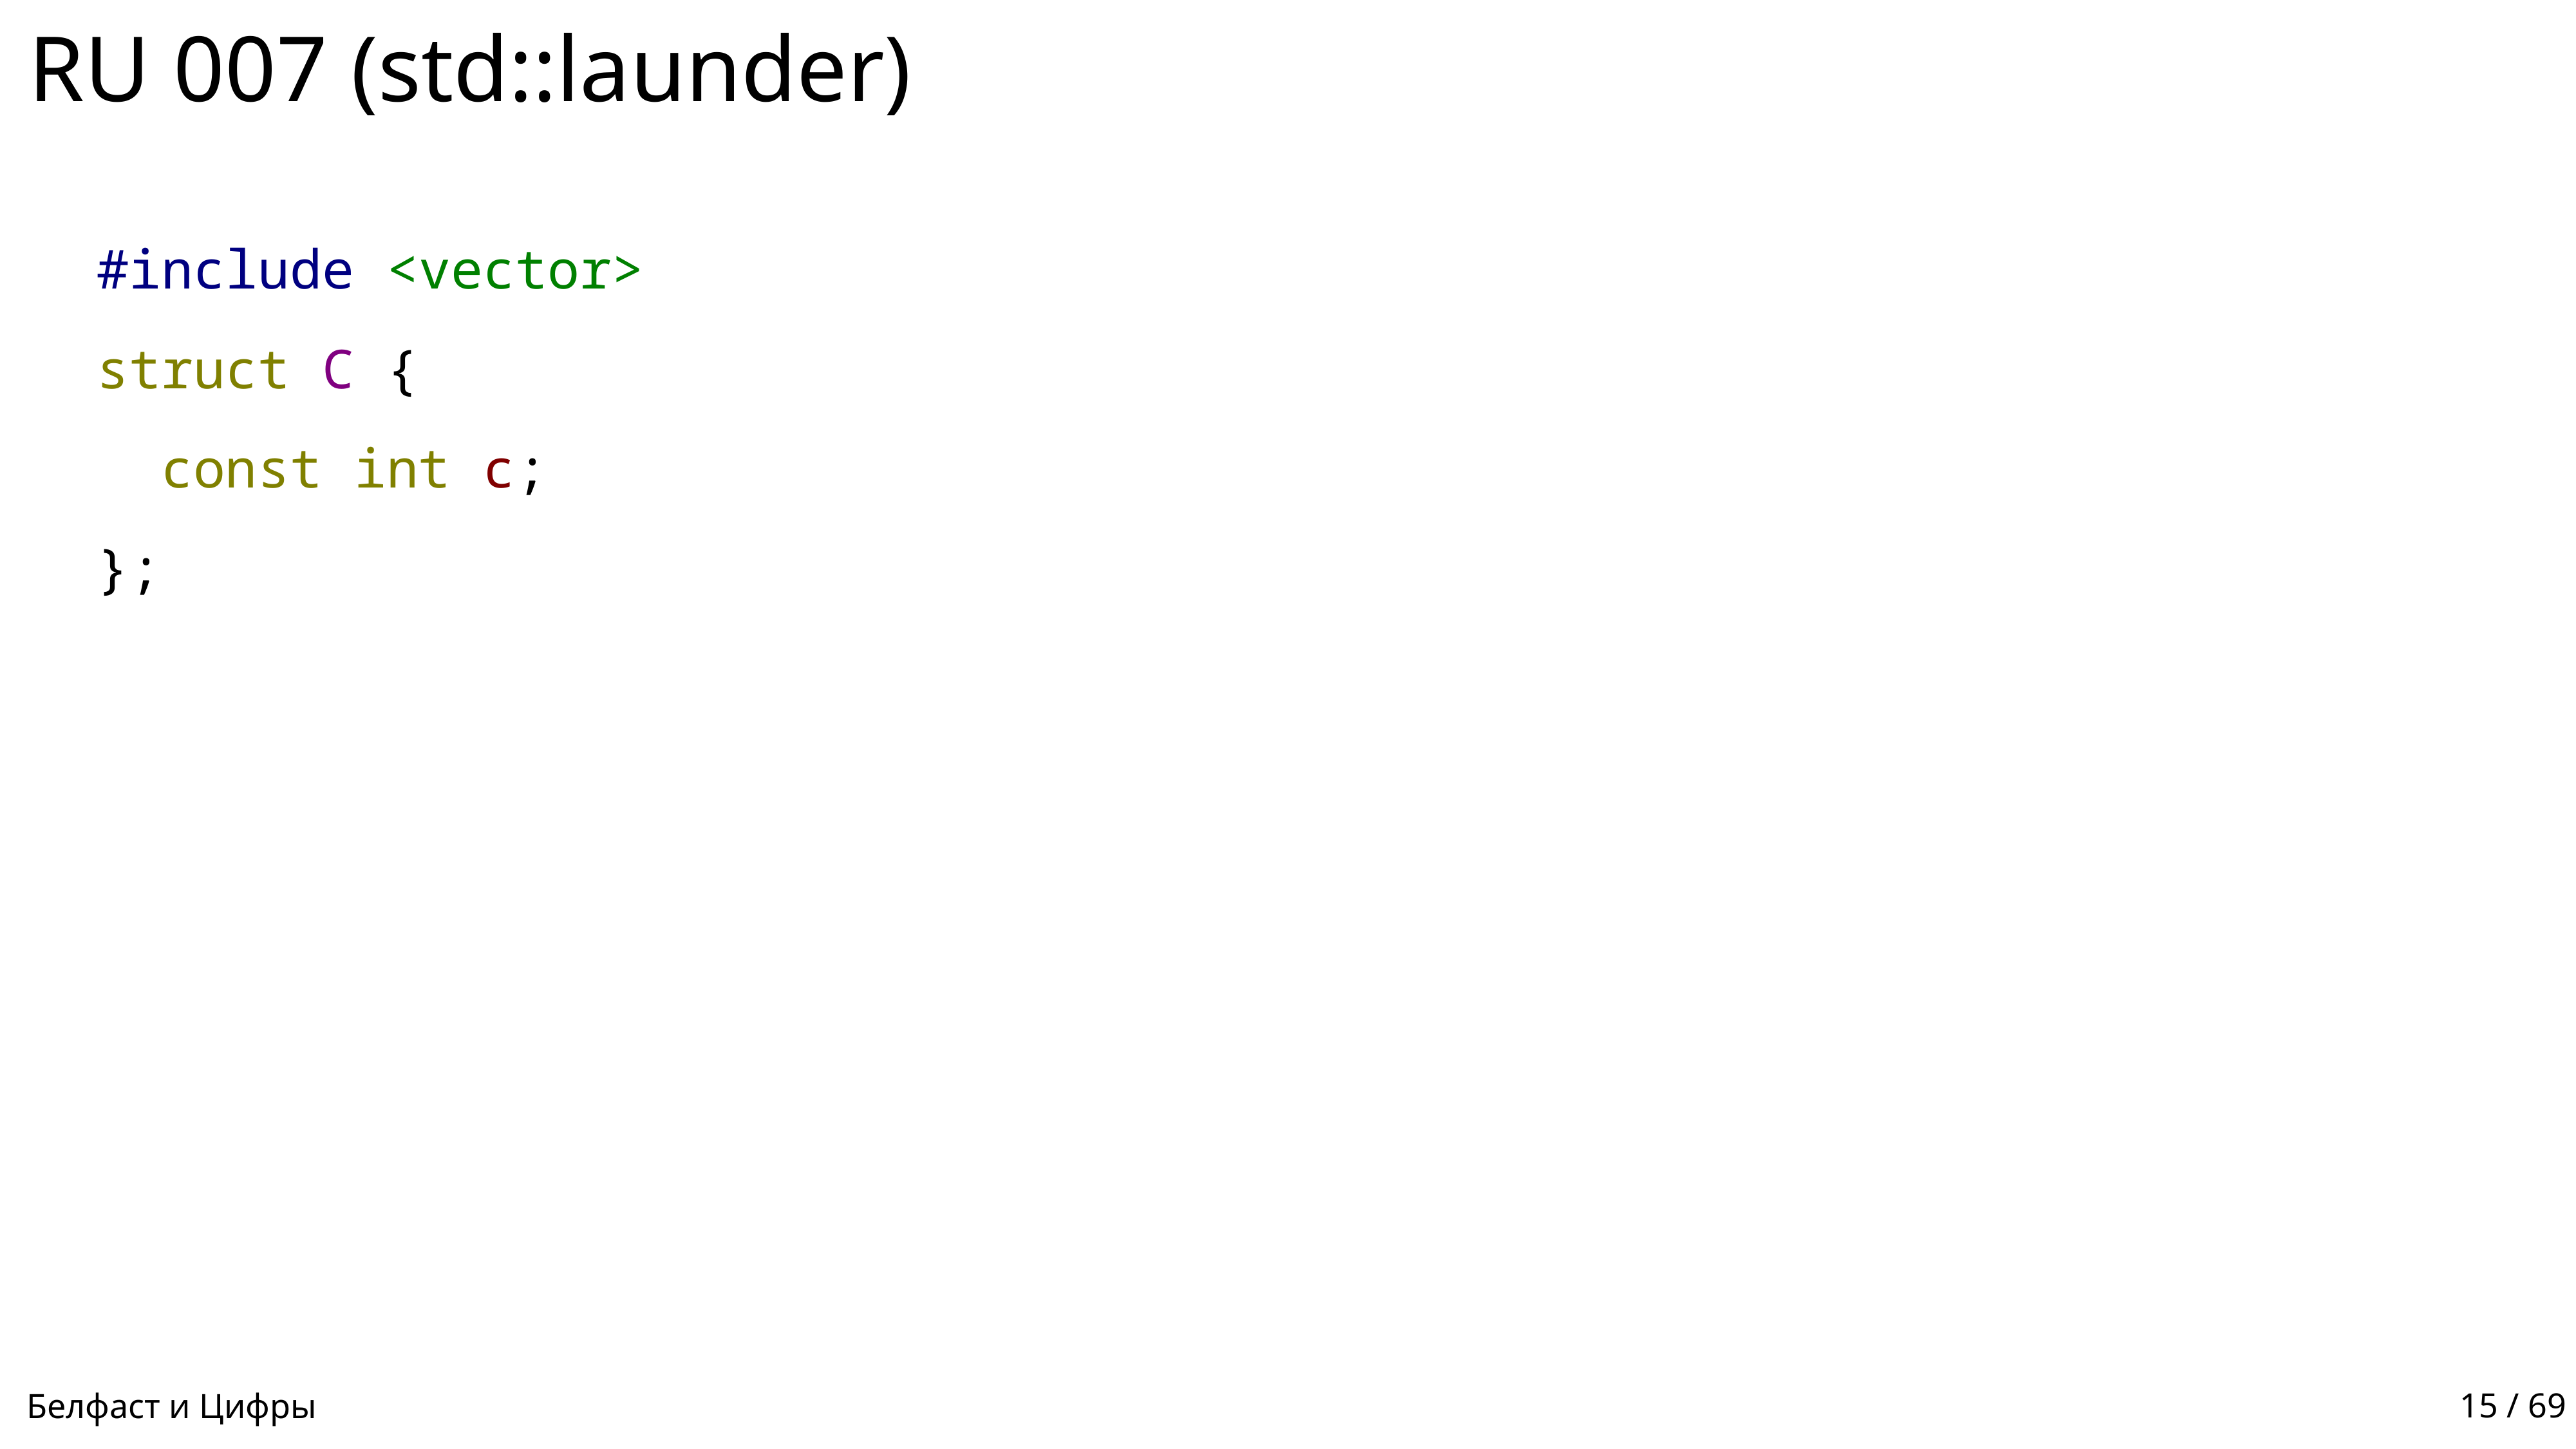

# RU 007 (std::launder)
#include <vector>
struct C {
 const int c;
};
Белфаст и Цифры